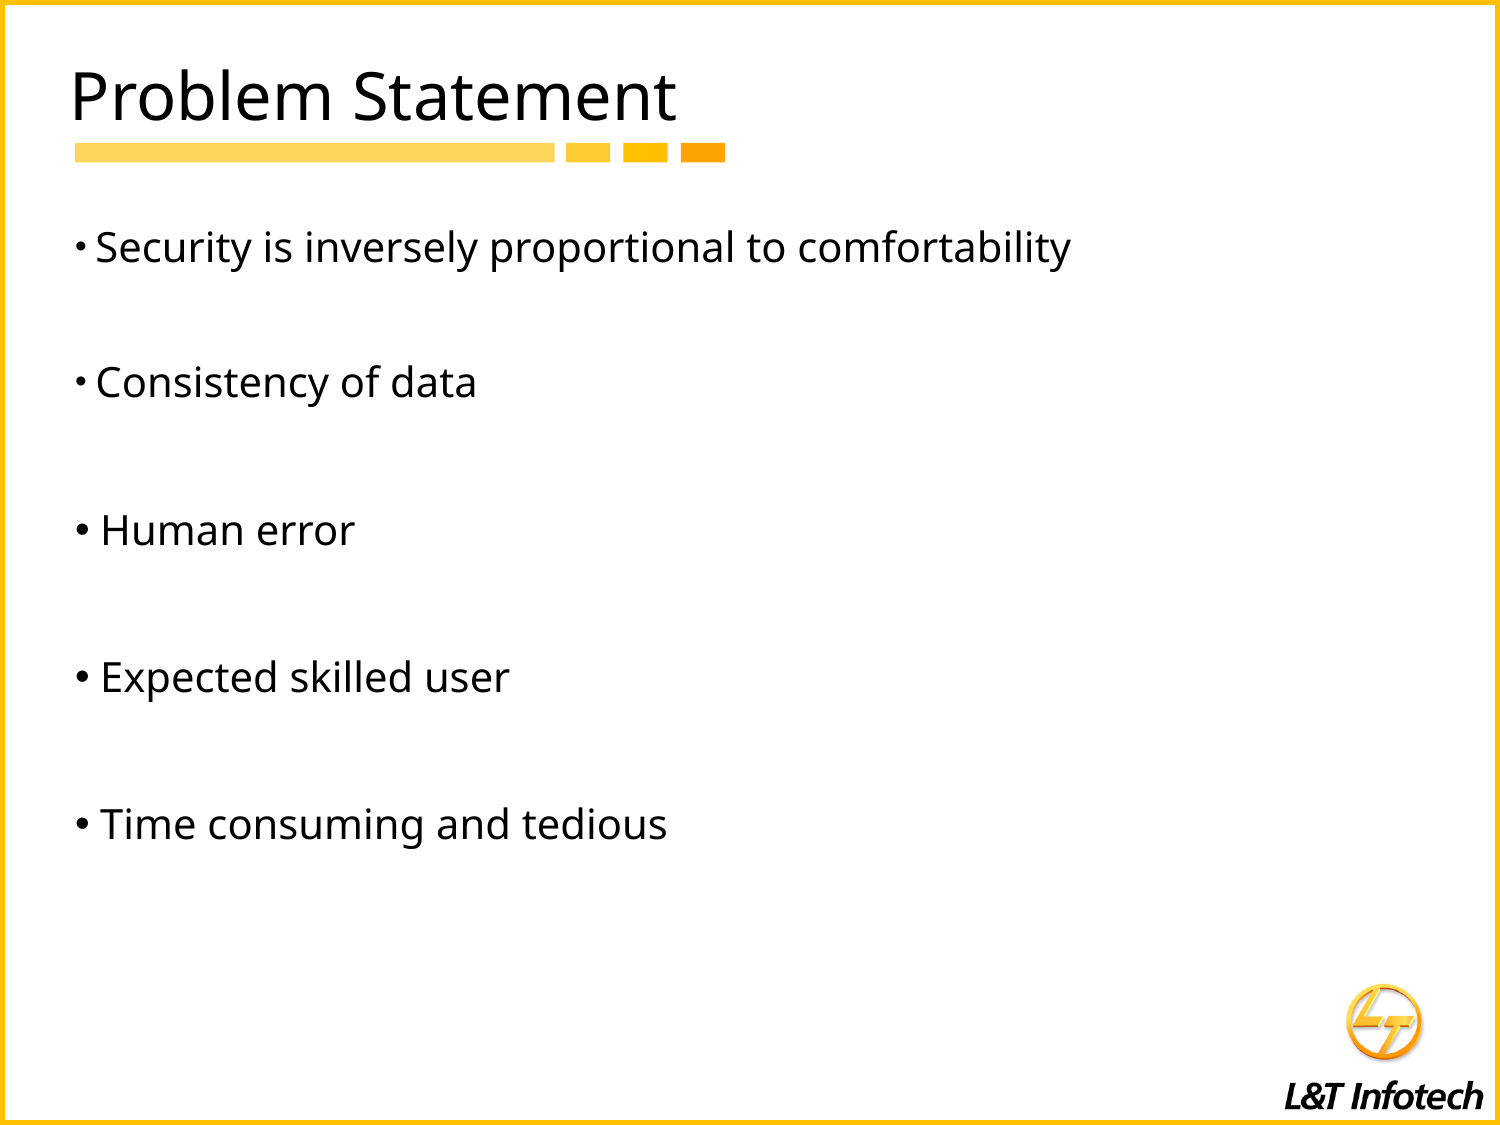

# Problem Statement
 Security is inversely proportional to comfortability
 Consistency of data
 Human error
 Expected skilled user
 Time consuming and tedious